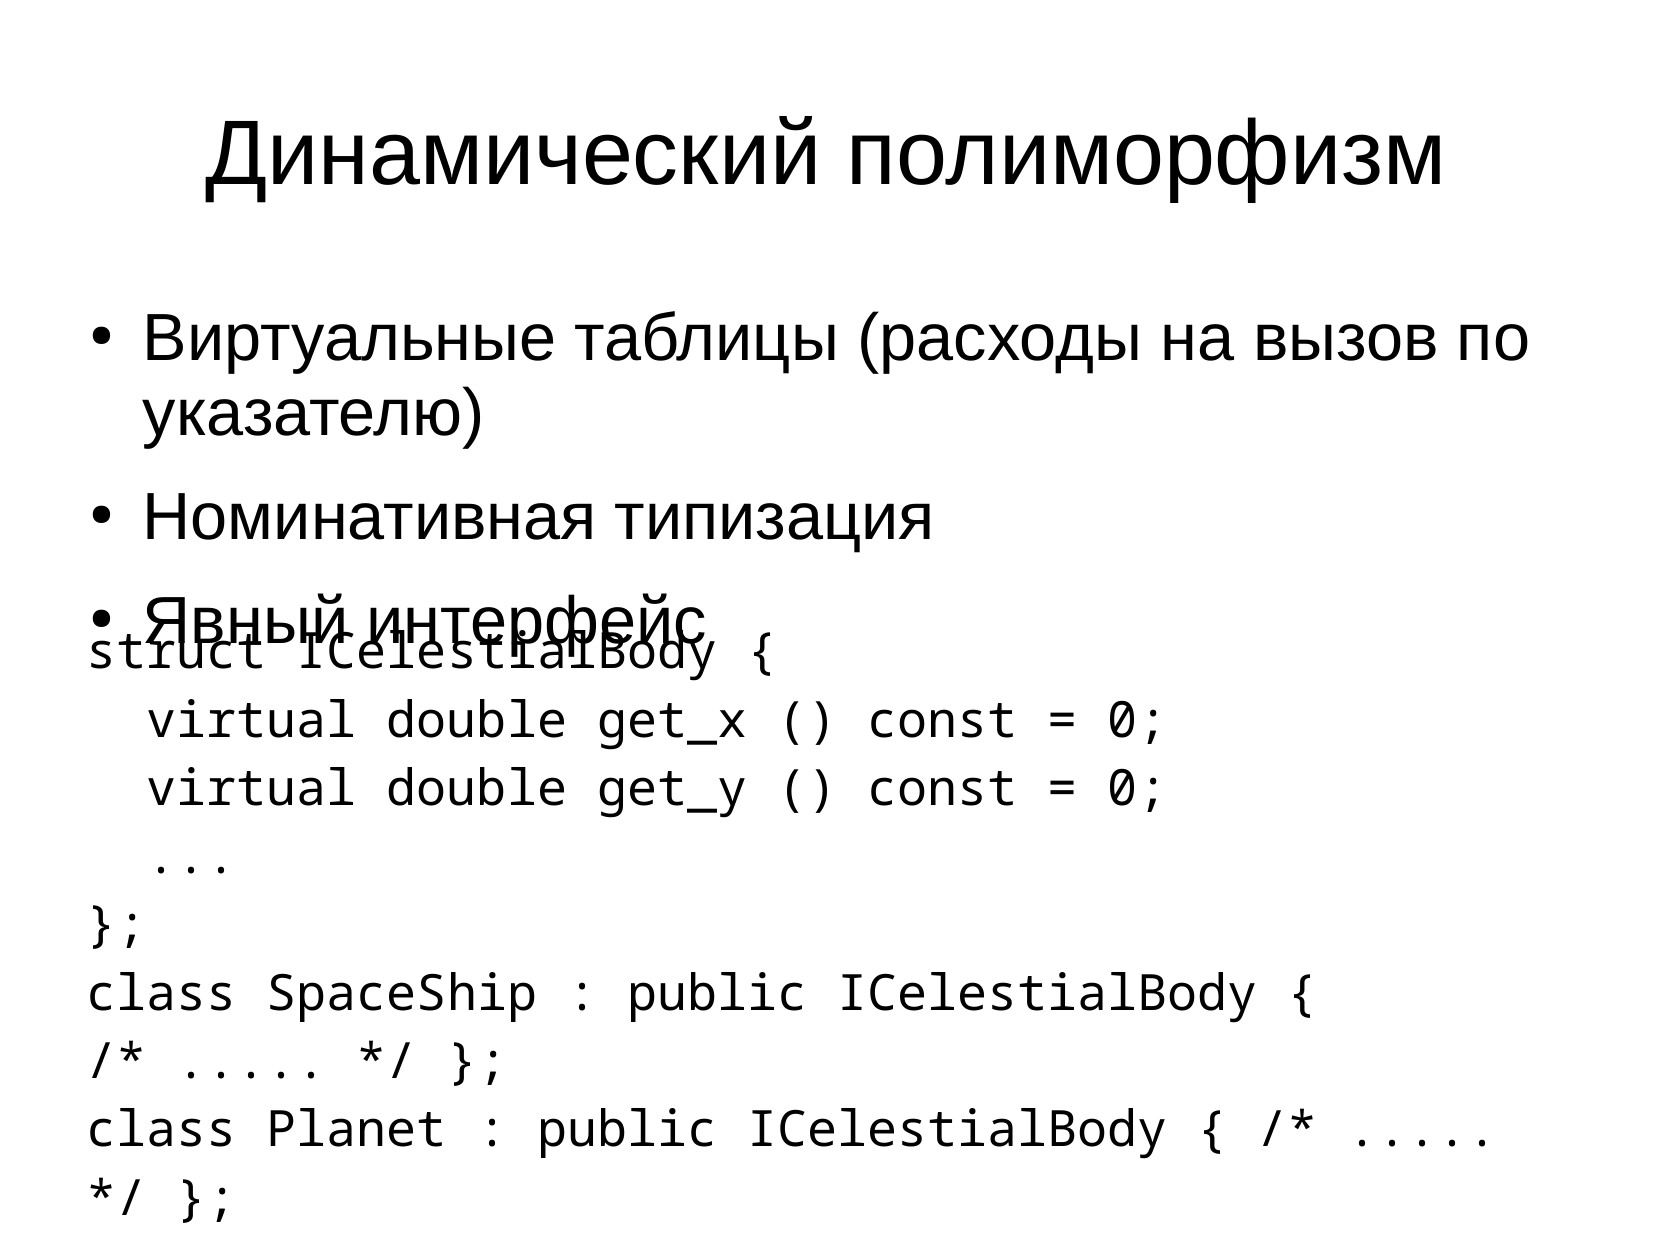

# Динамический полиморфизм
Виртуальные таблицы (расходы на вызов по указателю)
Номинативная типизация
Явный интерфейс
struct ICelestialBody {
 virtual double get_x () const = 0;
 virtual double get_y () const = 0;
 ...
};
class SpaceShip : public ICelestialBody { /* ..... */ };
class Planet : public ICelestialBody { /* ..... */ };